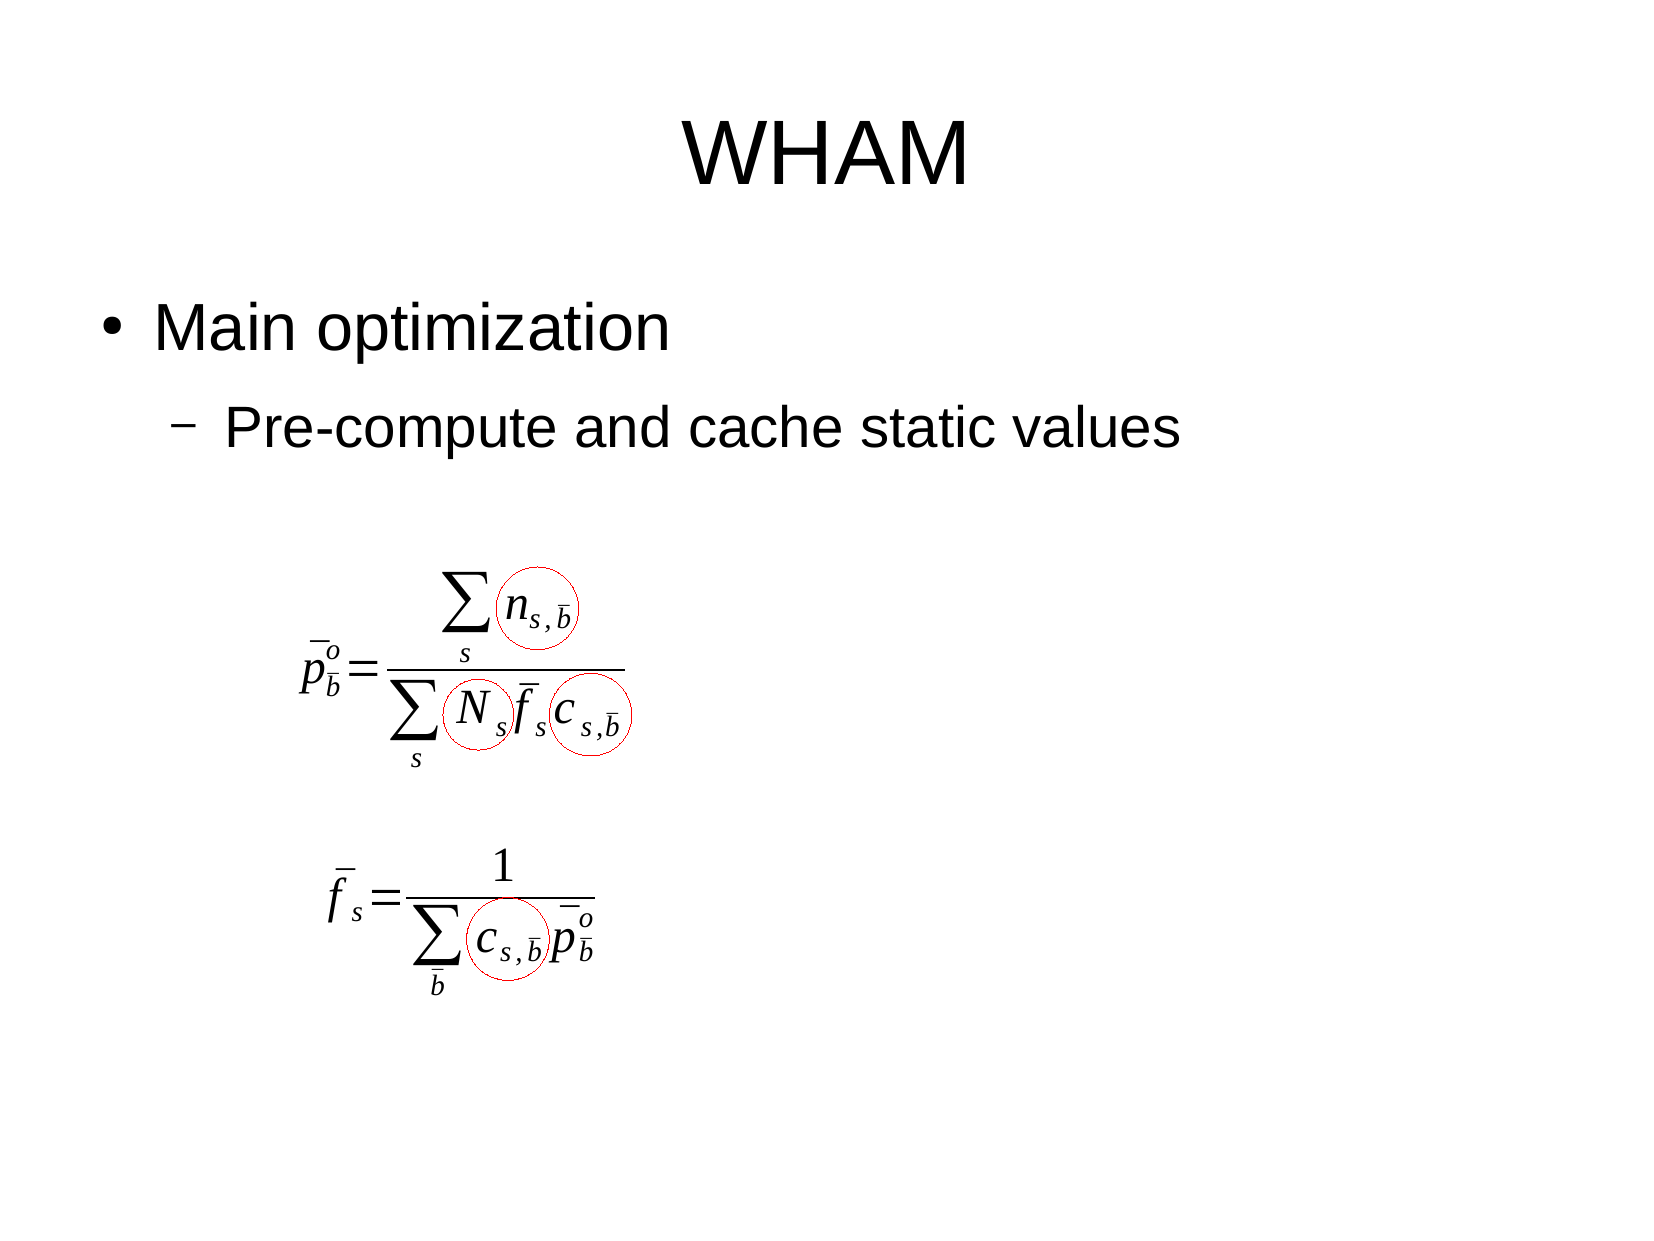

# WHAM
Main optimization
Pre-compute and cache static values